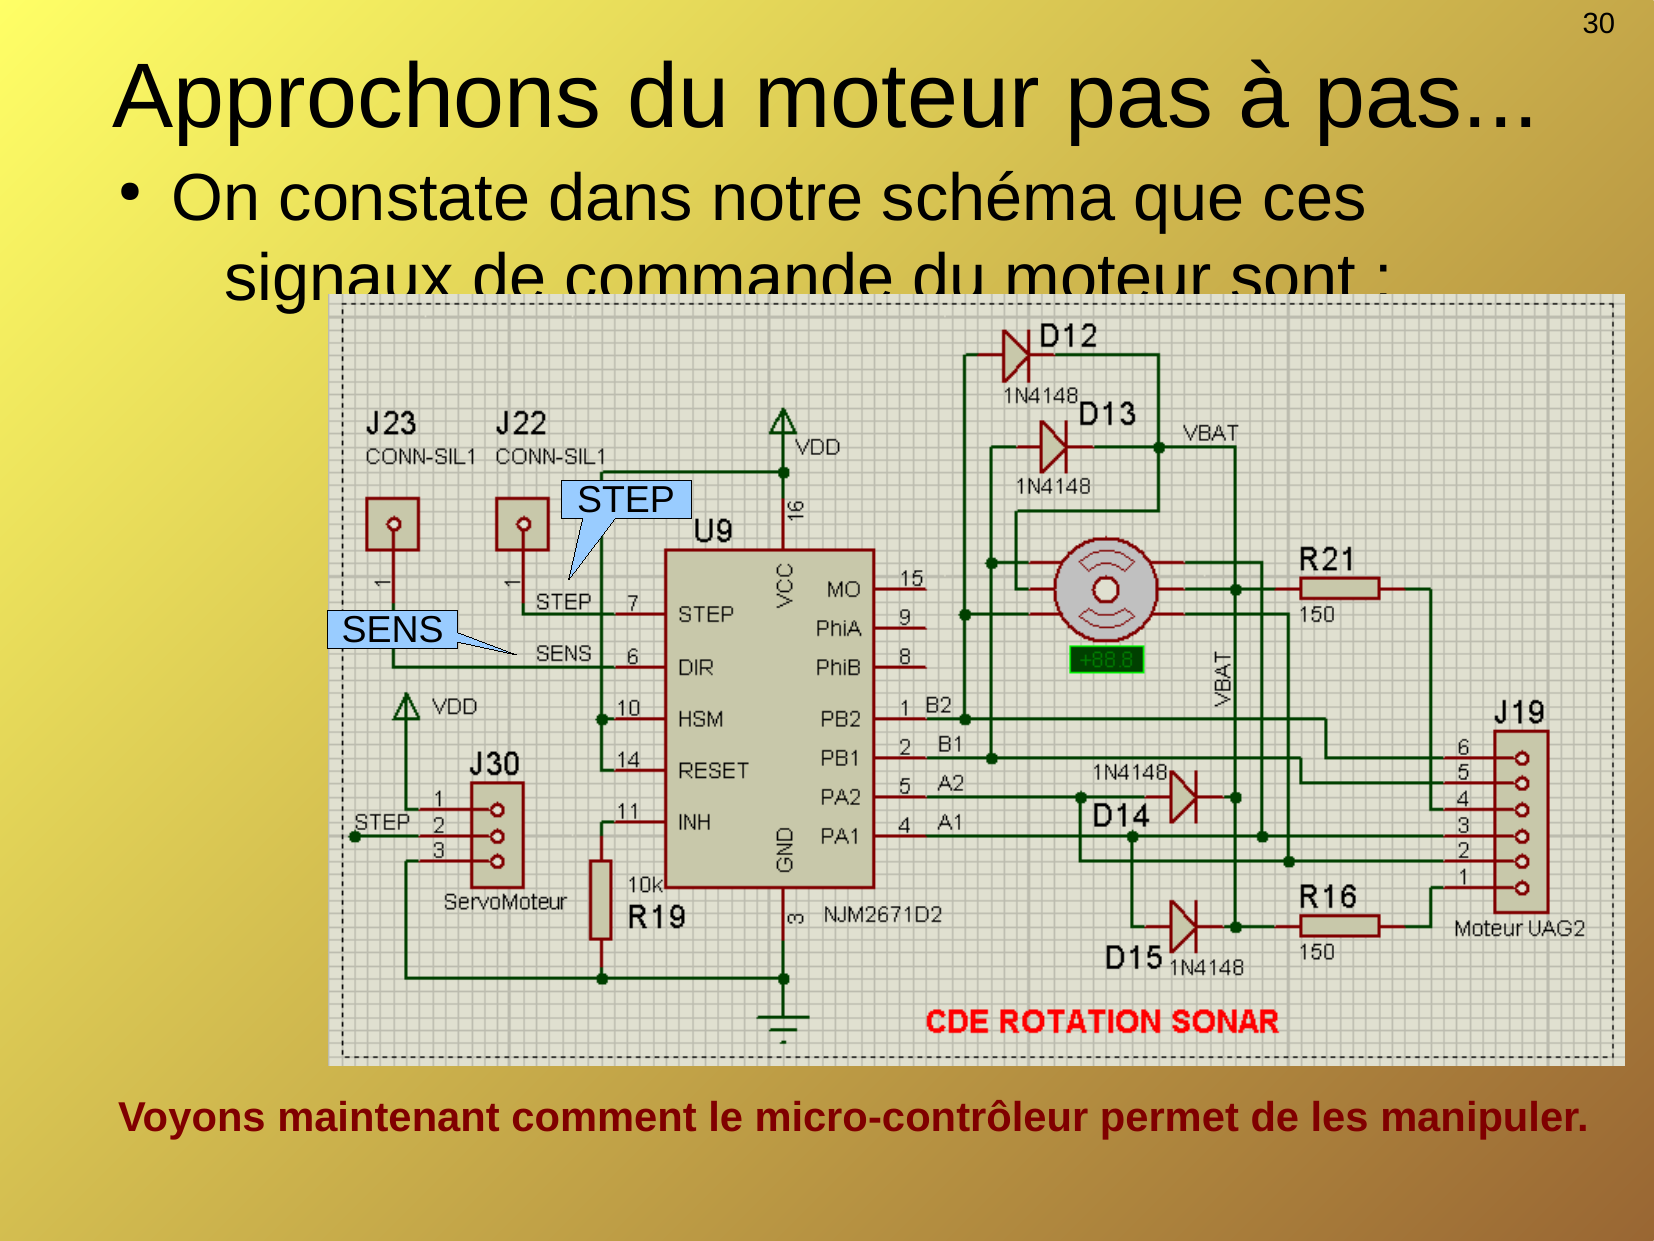

# Approchons du moteur pas à pas...
On constate dans notre schéma que ces signaux de commande du moteur sont :
STEP
SENS
Voyons maintenant comment le micro-contrôleur permet de les manipuler.